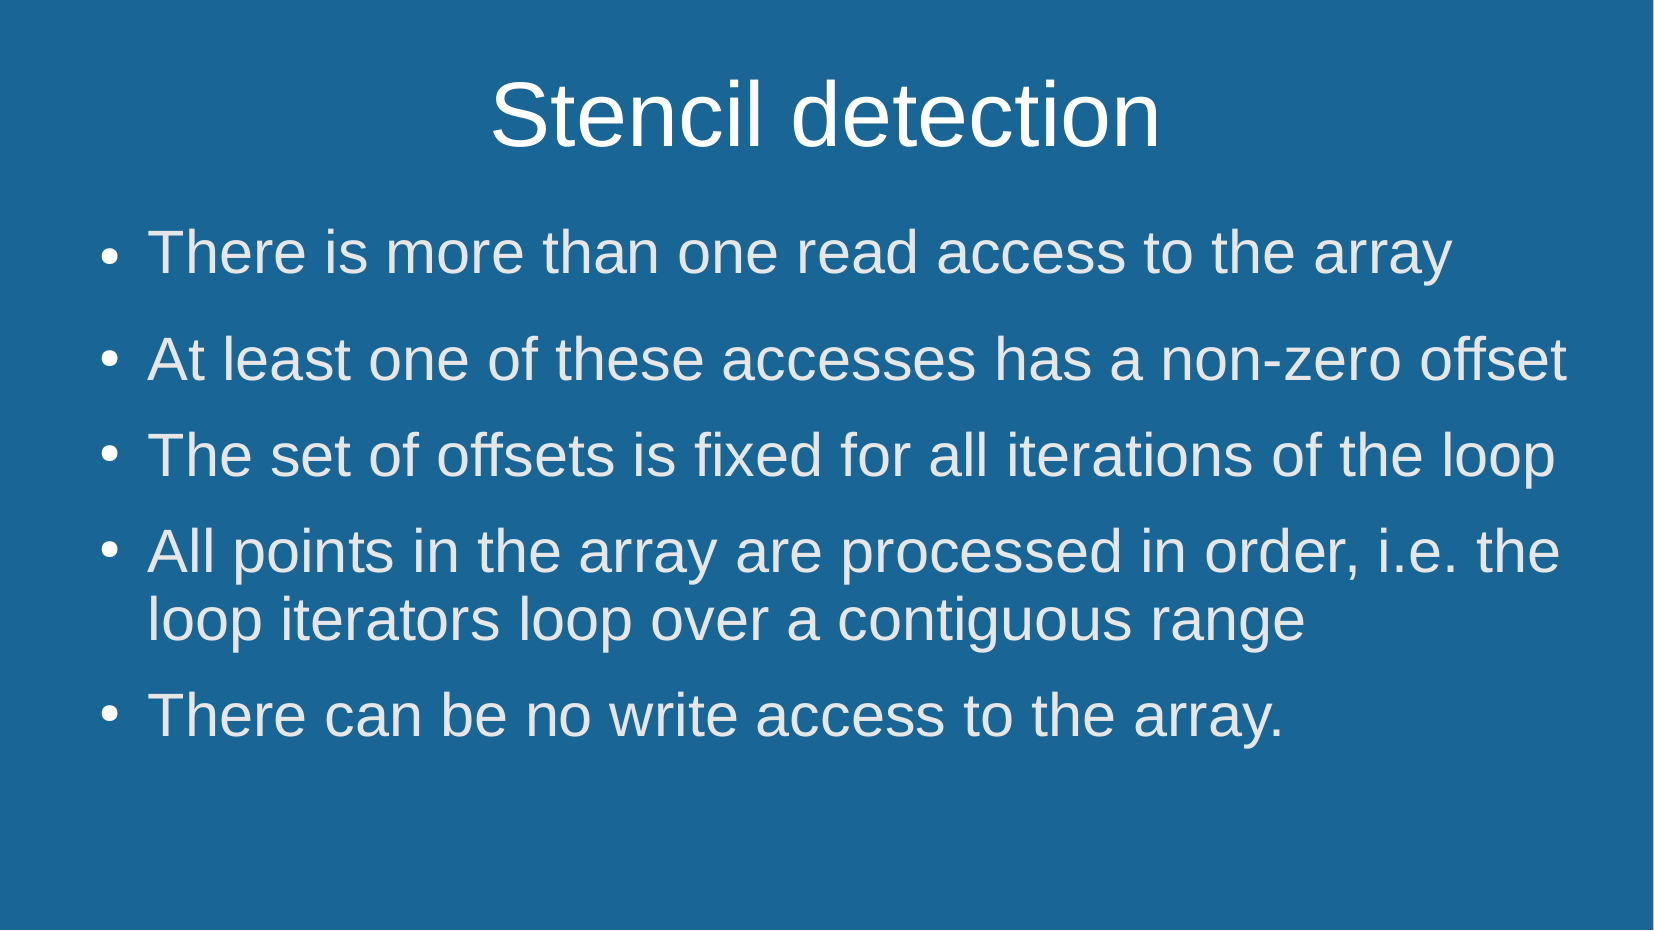

# Stencil detection
﻿There is more than one read access to the array
At least one of these accesses has a non-zero offset
The set of offsets is fixed for all iterations of the loop
All points in the array are processed in order, i.e. the loop iterators loop over a contiguous range
There can be no write access to the array.